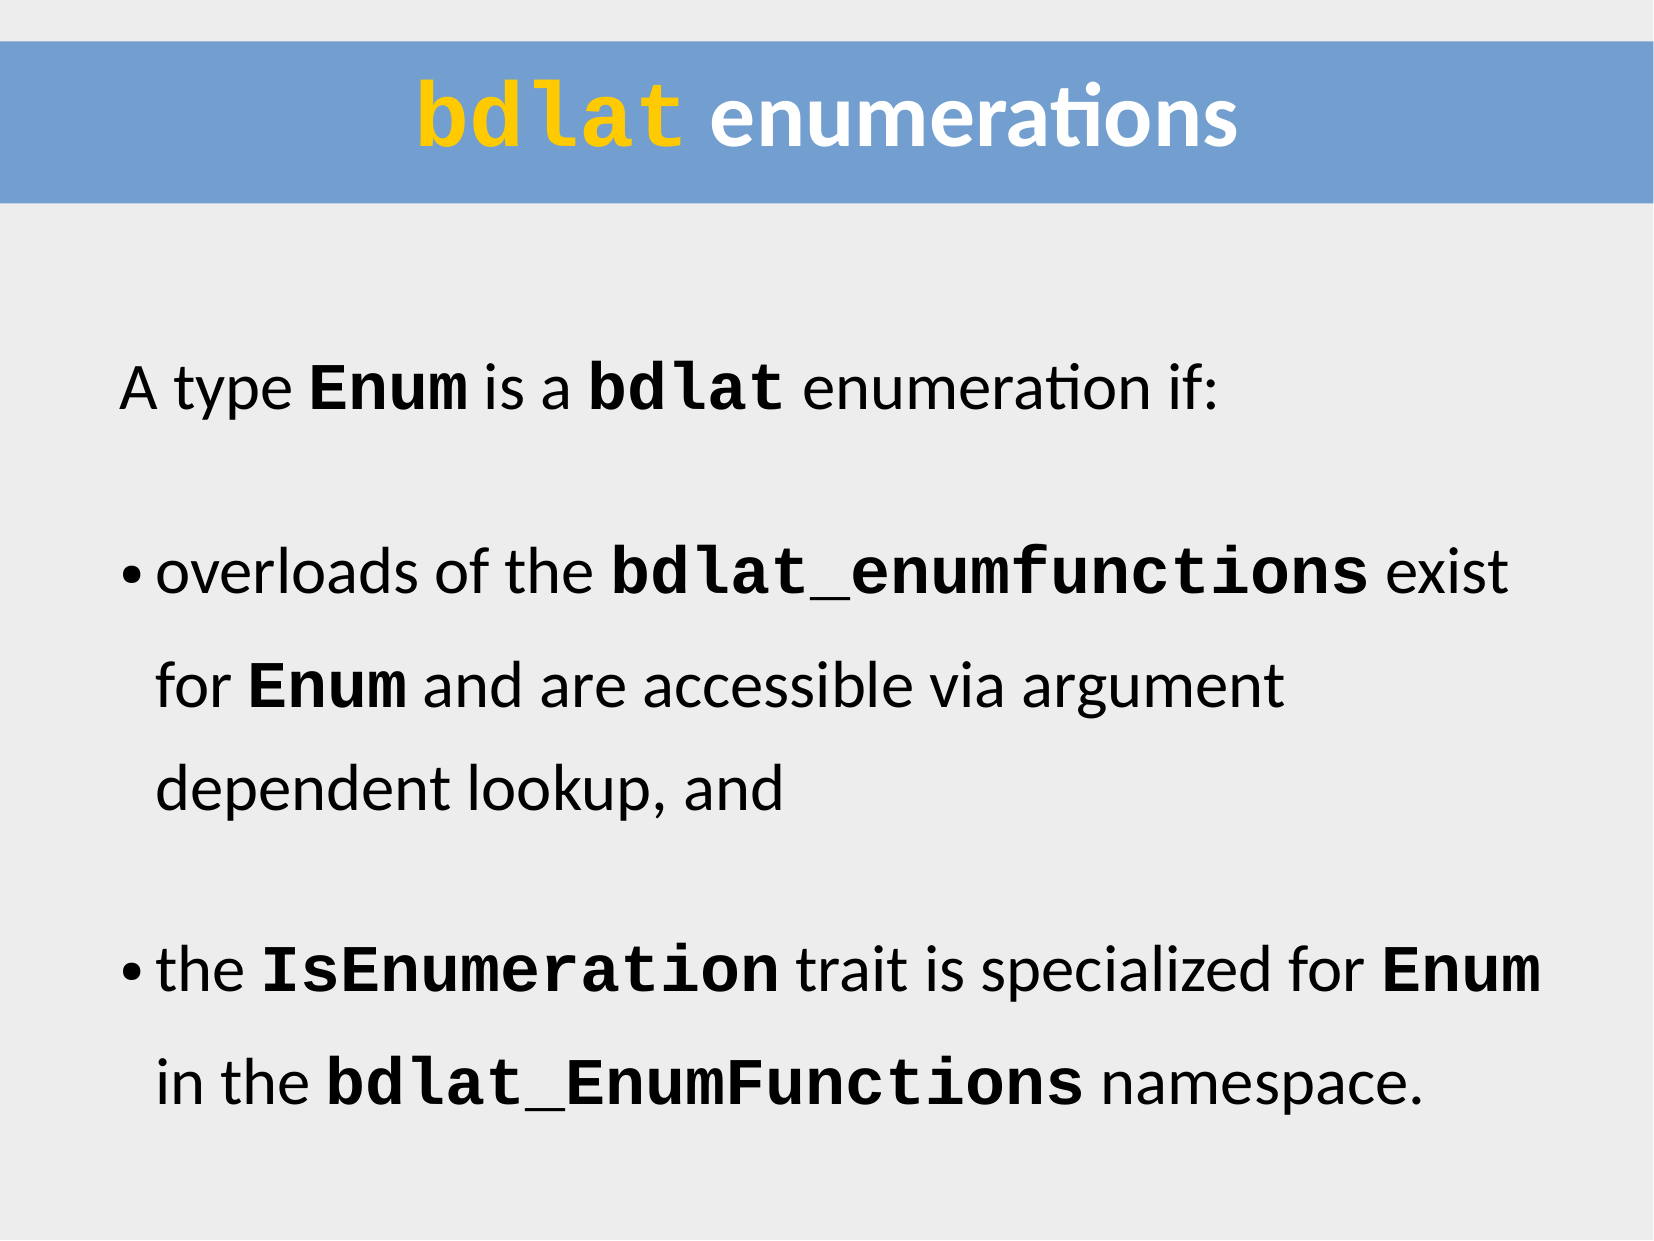

# bdlat enumerations
A type Enum is a bdlat enumeration if:
overloads of the bdlat_enumfunctions exist for Enum and are accessible via argument dependent lookup, and
the IsEnumeration trait is specialized for Enum in the bdlat_EnumFunctions namespace.